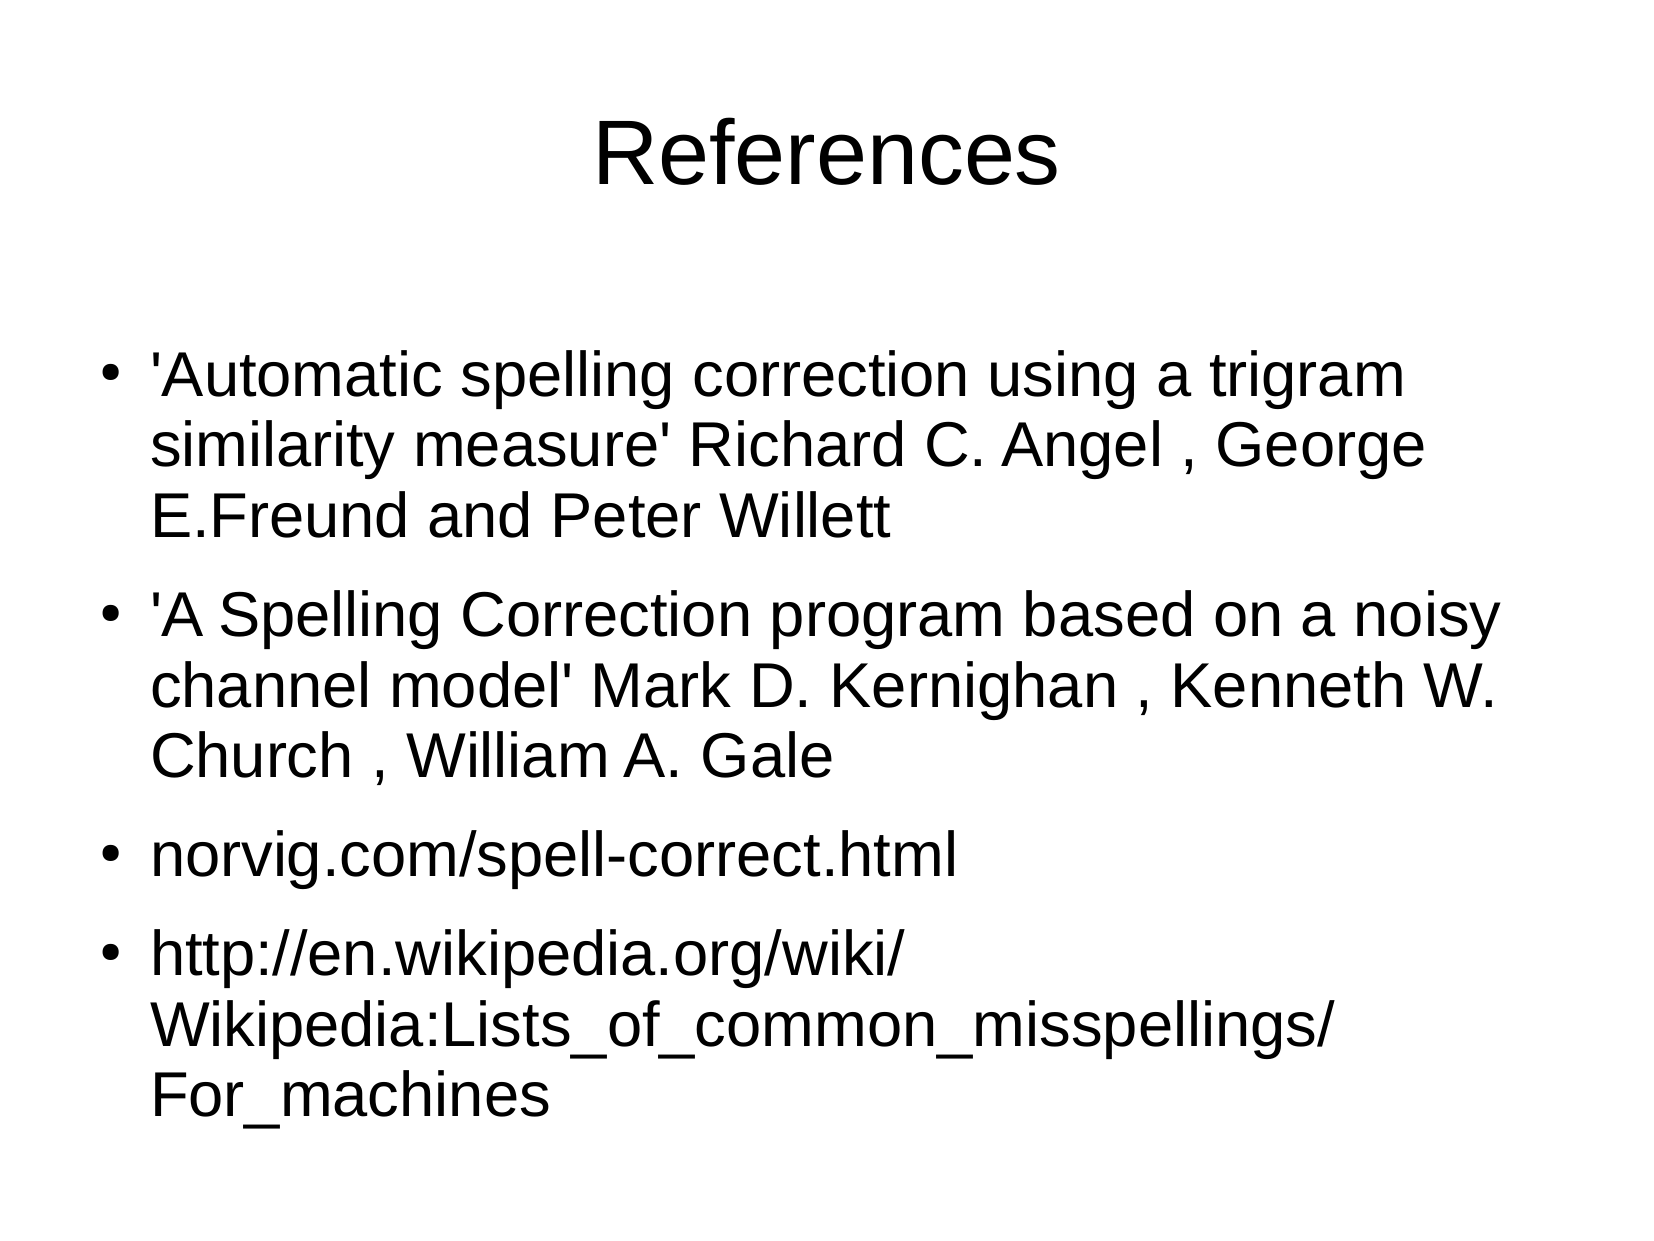

# References
'Automatic spelling correction using a trigram similarity measure' Richard C. Angel , George E.Freund and Peter Willett
'A Spelling Correction program based on a noisy channel model' Mark D. Kernighan , Kenneth W. Church , William A. Gale
norvig.com/spell-correct.html
http://en.wikipedia.org/wiki/Wikipedia:Lists_of_common_misspellings/For_machines